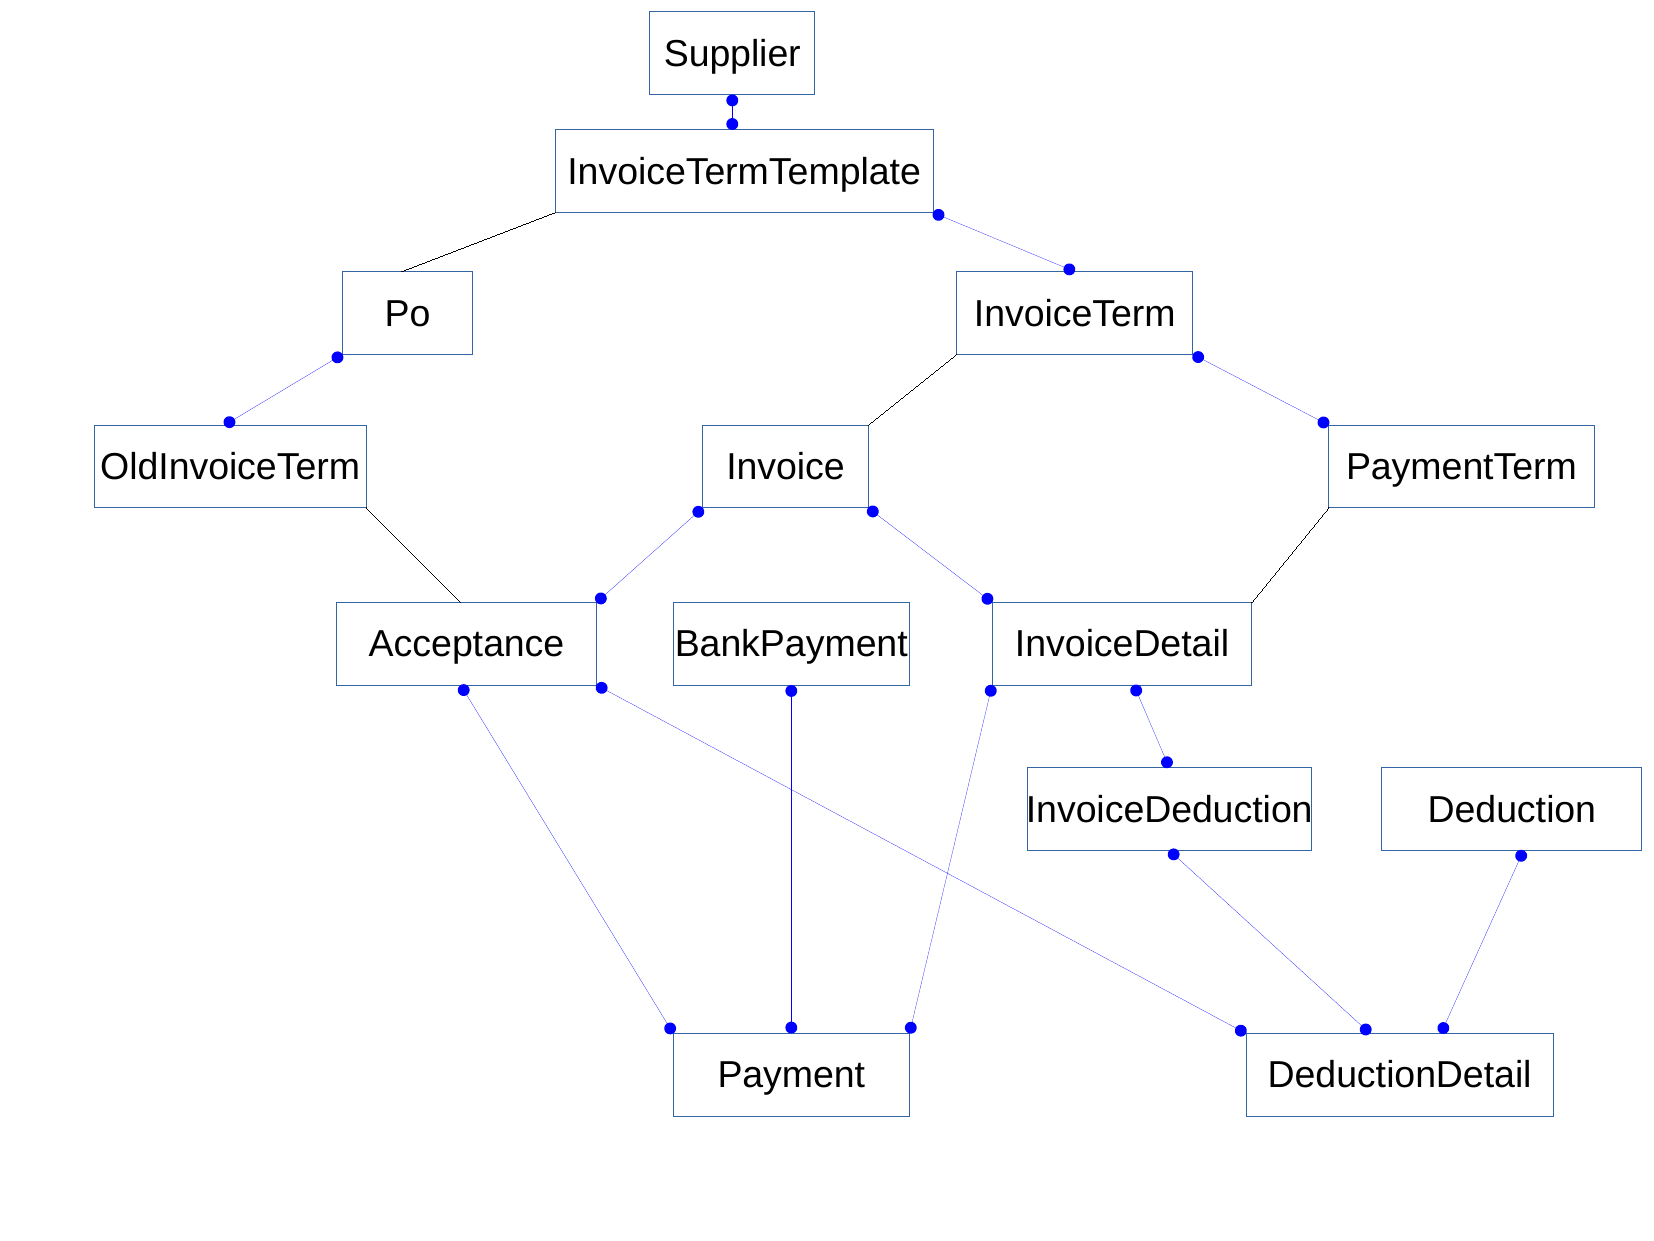

Supplier
InvoiceTermTemplate
Po
InvoiceTerm
OldInvoiceTerm
Invoice
PaymentTerm
Acceptance
BankPayment
InvoiceDetail
InvoiceDeduction
Deduction
Payment
DeductionDetail